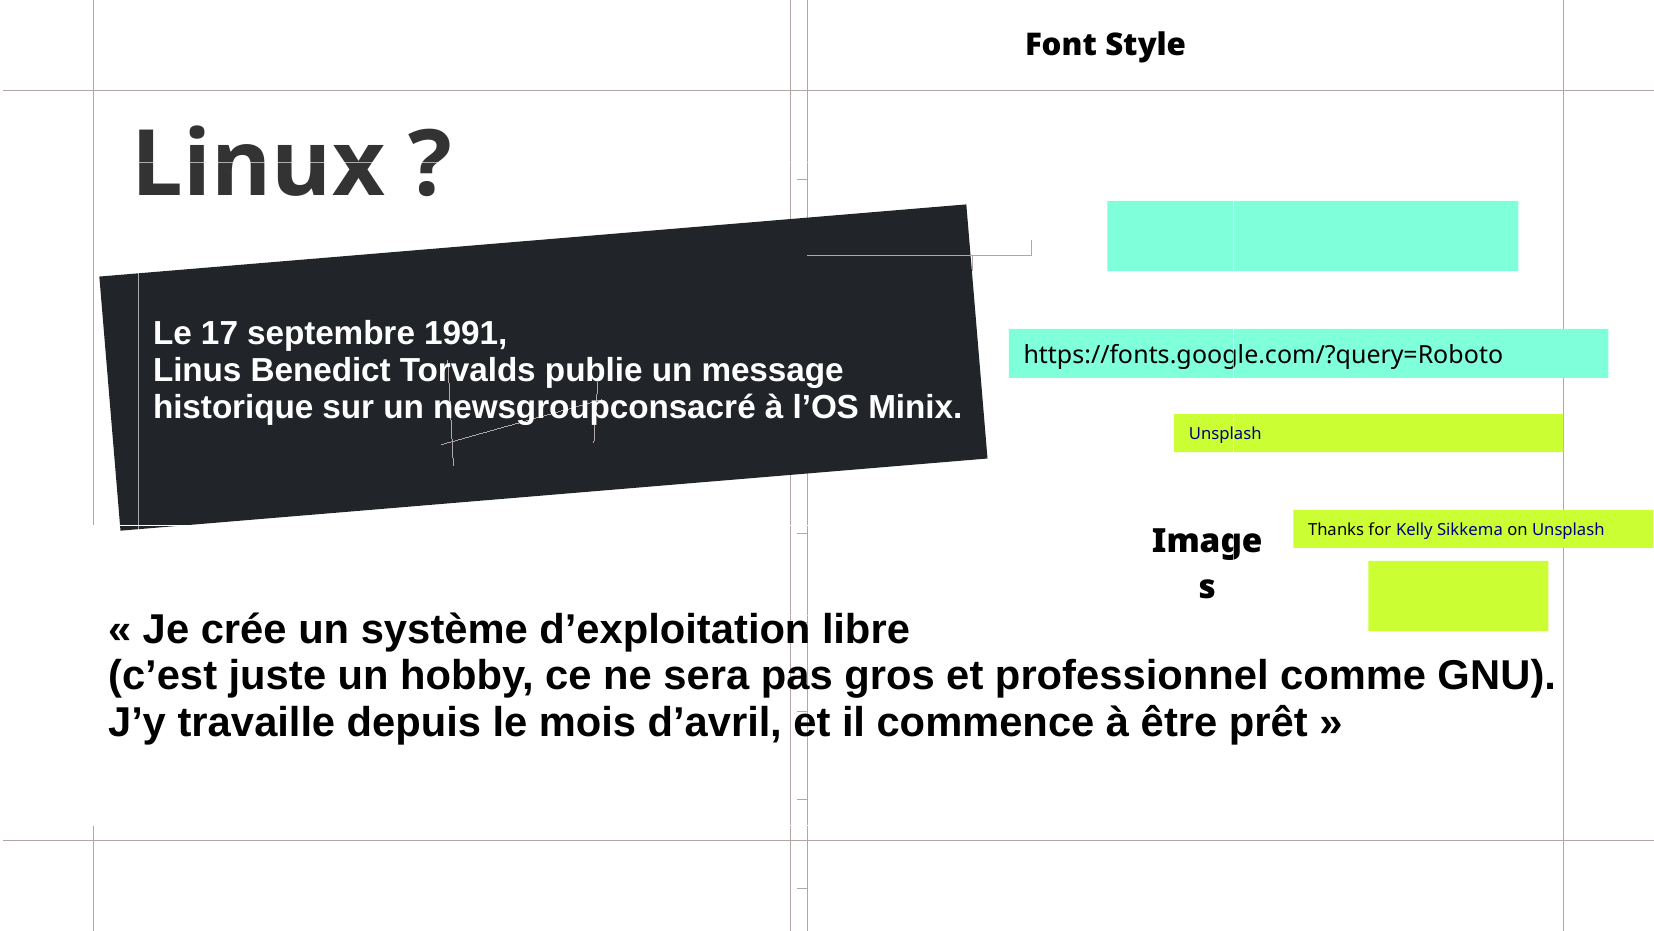

Font Style
 Linux ?
Le 17 septembre 1991,
Linus Benedict Torvalds publie un message
historique sur un newsgroupconsacré à l’OS Minix.
https://fonts.google.com/?query=Roboto
Unsplash
Images
Thanks for Kelly Sikkema on Unsplash
« Je crée un système d’exploitation libre
(c’est juste un hobby, ce ne sera pas gros et professionnel comme GNU).
J’y travaille depuis le mois d’avril, et il commence à être prêt »